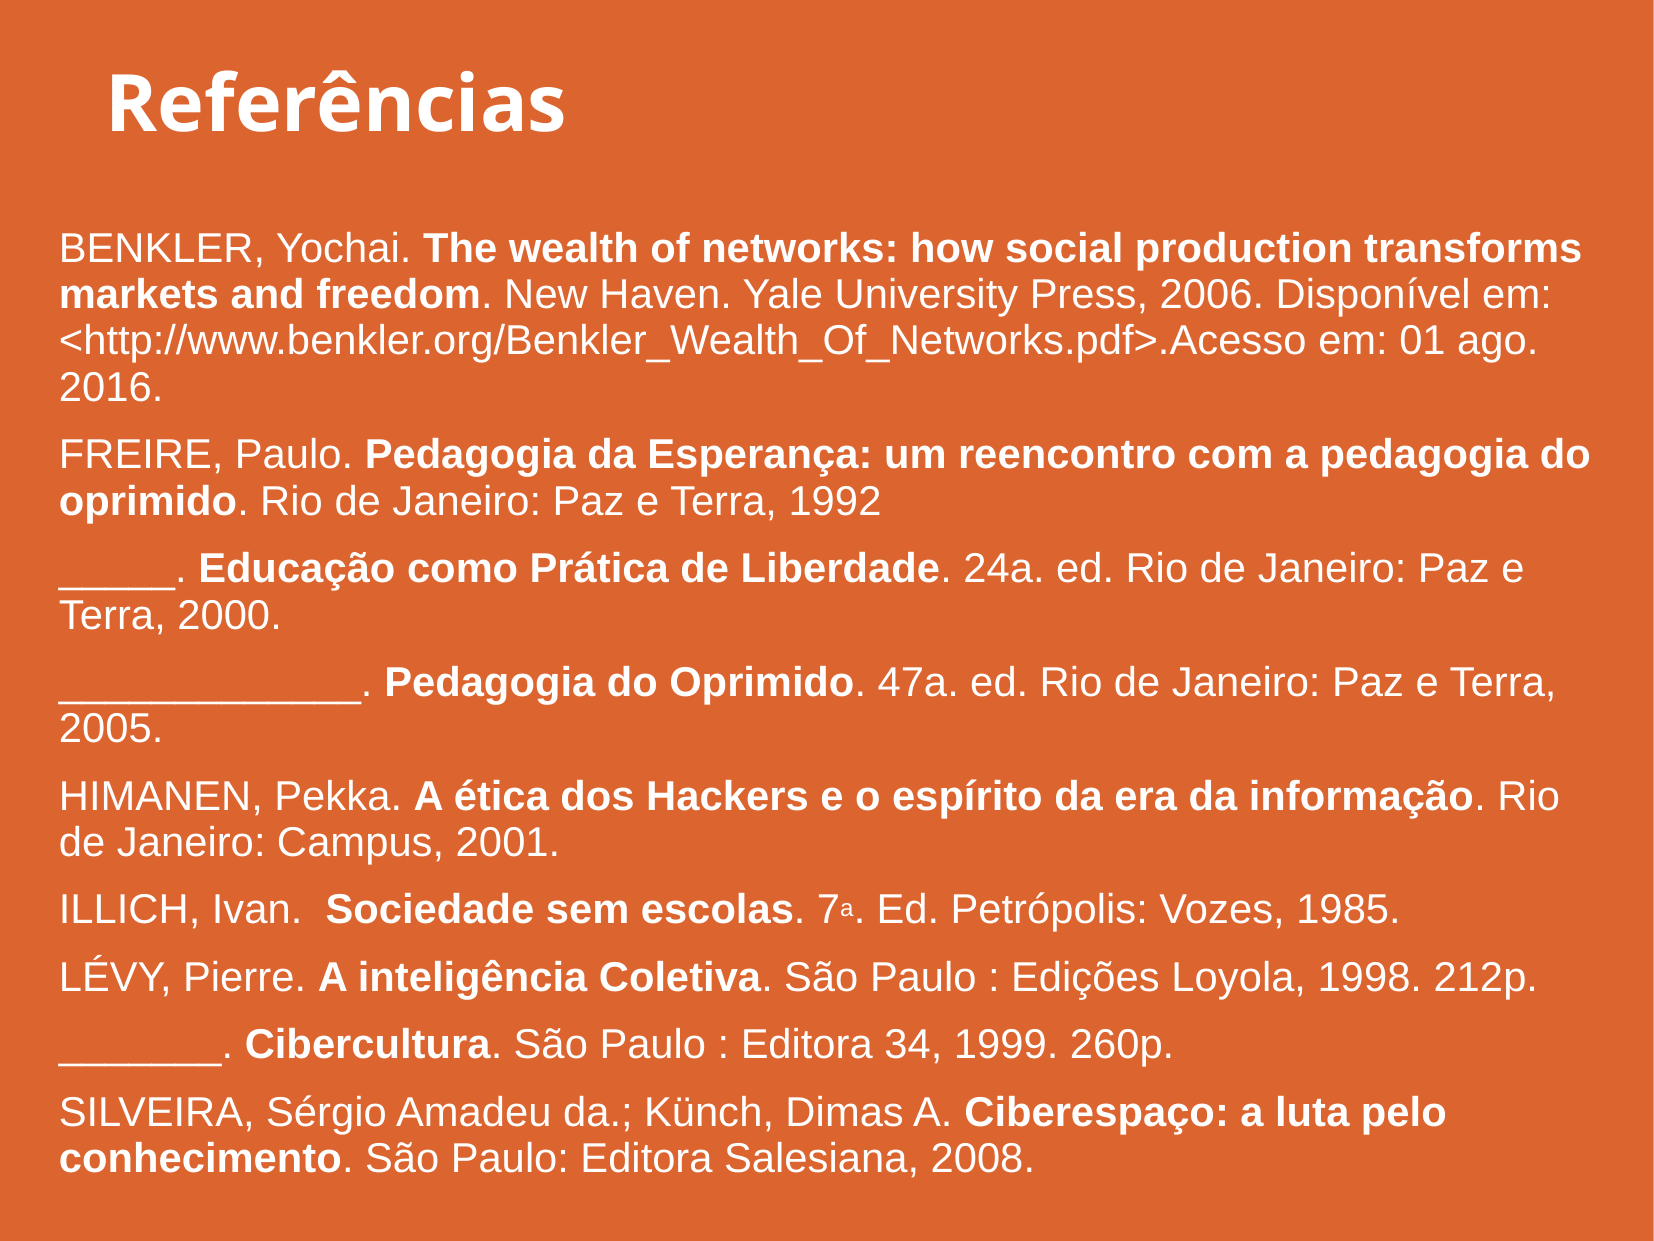

Referências
BENKLER, Yochai. The wealth of networks: how social production transforms markets and freedom. New Haven. Yale University Press, 2006. Disponível em: <http://www.benkler.org/Benkler_Wealth_Of_Networks.pdf>.Acesso em: 01 ago. 2016.
FREIRE, Paulo. Pedagogia da Esperança: um reencontro com a pedagogia do oprimido. Rio de Janeiro: Paz e Terra, 1992
_____. Educação como Prática de Liberdade. 24a. ed. Rio de Janeiro: Paz e Terra, 2000.
_____________. Pedagogia do Oprimido. 47a. ed. Rio de Janeiro: Paz e Terra, 2005.
HIMANEN, Pekka. A ética dos Hackers e o espírito da era da informação. Rio de Janeiro: Campus, 2001.
ILLICH, Ivan. Sociedade sem escolas. 7a. Ed. Petrópolis: Vozes, 1985.
LÉVY, Pierre. A inteligência Coletiva. São Paulo : Edições Loyola, 1998. 212p.
_______. Cibercultura. São Paulo : Editora 34, 1999. 260p.
SILVEIRA, Sérgio Amadeu da.; Künch, Dimas A. Ciberespaço: a luta pelo conhecimento. São Paulo: Editora Salesiana, 2008.